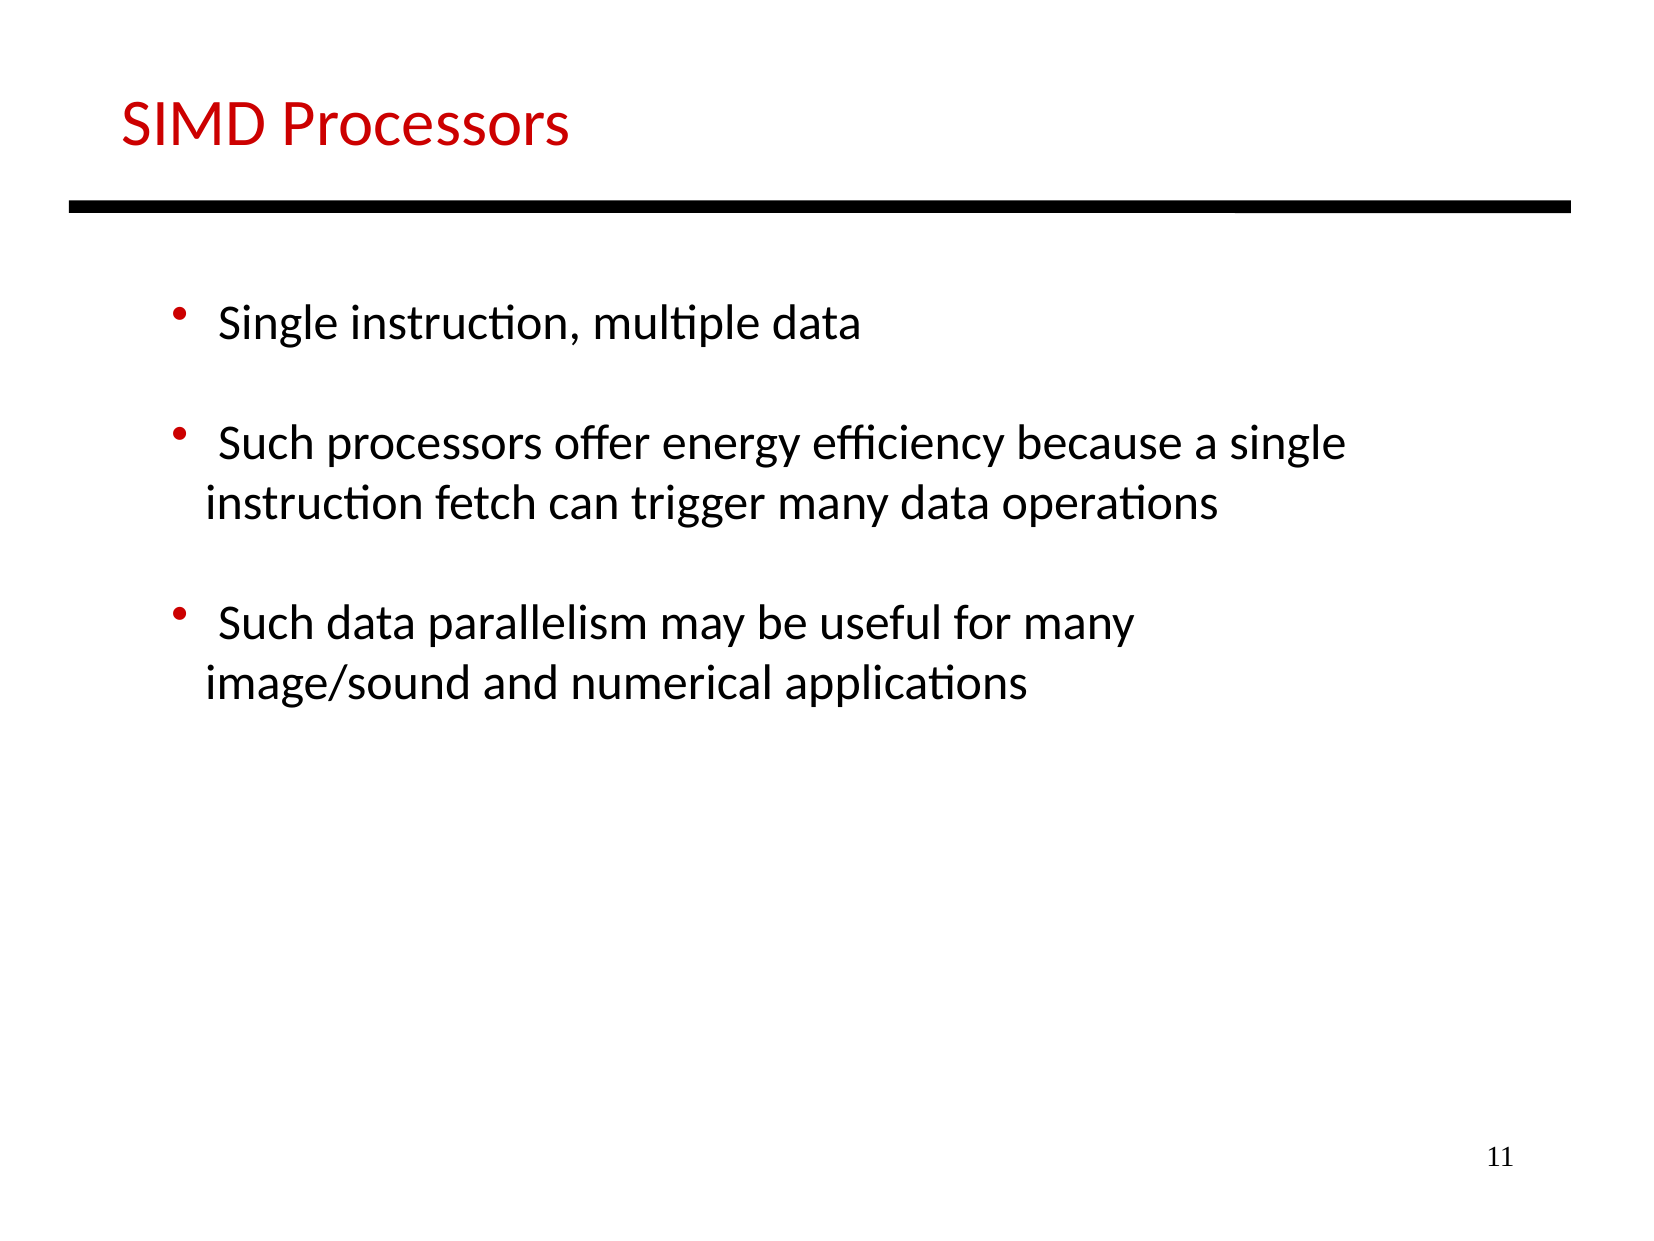

SIMD Processors
 Single instruction, multiple data
 Such processors offer energy efficiency because a single
 instruction fetch can trigger many data operations
 Such data parallelism may be useful for many
 image/sound and numerical applications